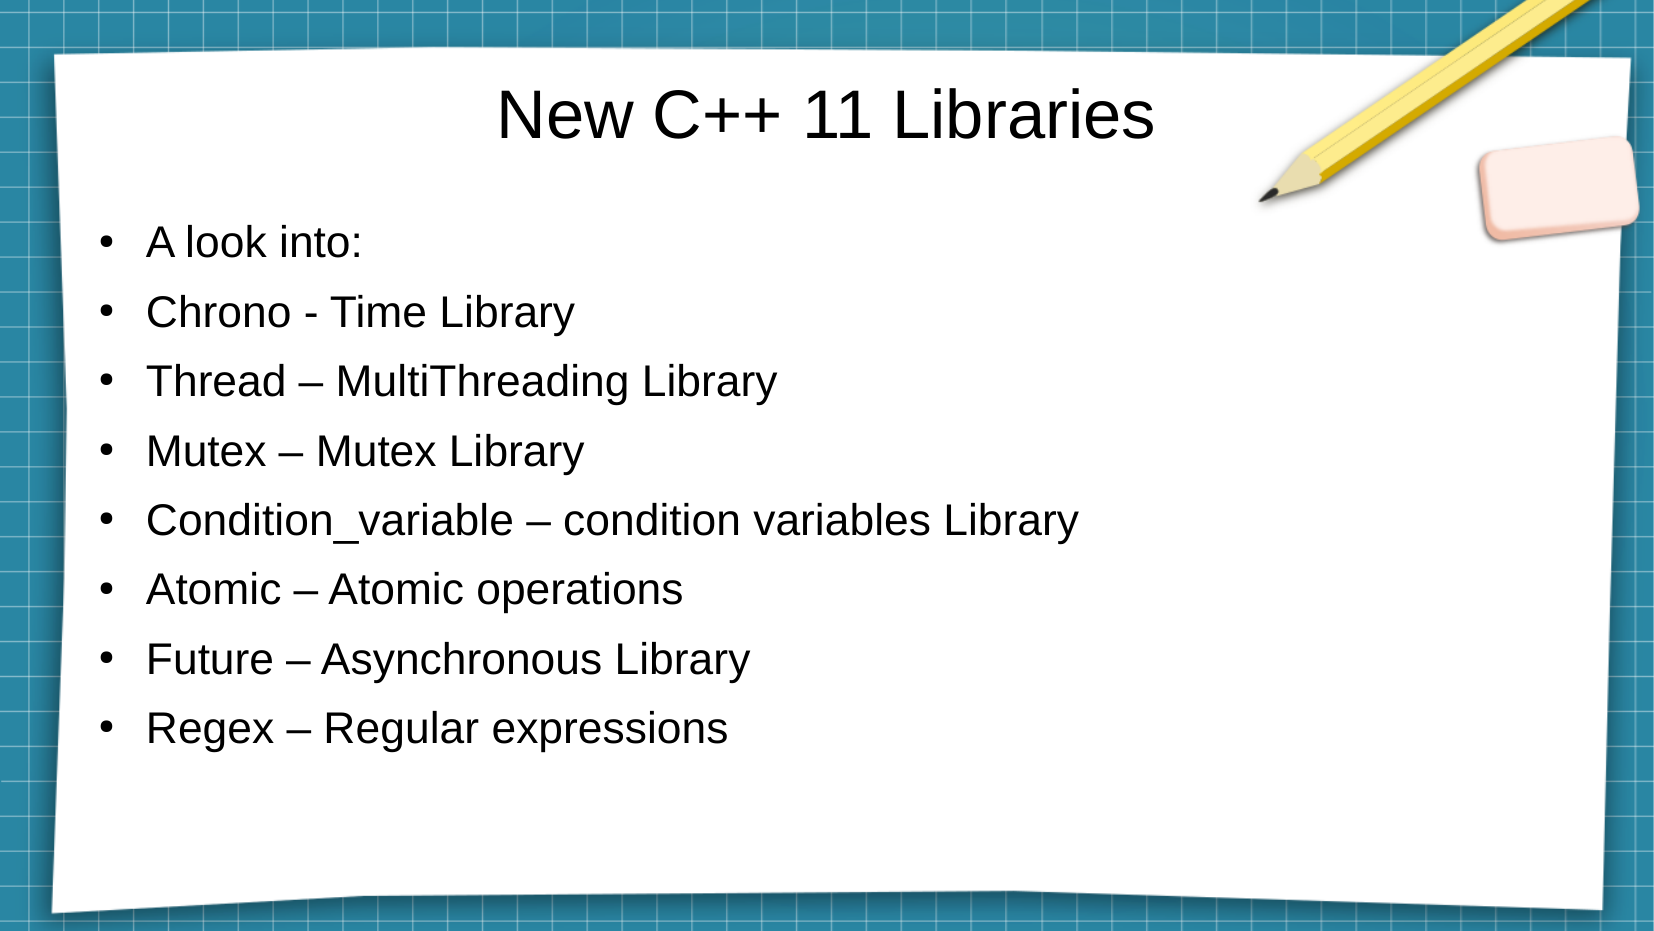

# New C++ 11 Libraries
A look into:
Chrono - Time Library
Thread – MultiThreading Library
Mutex – Mutex Library
Condition_variable – condition variables Library
Atomic – Atomic operations
Future – Asynchronous Library
Regex – Regular expressions